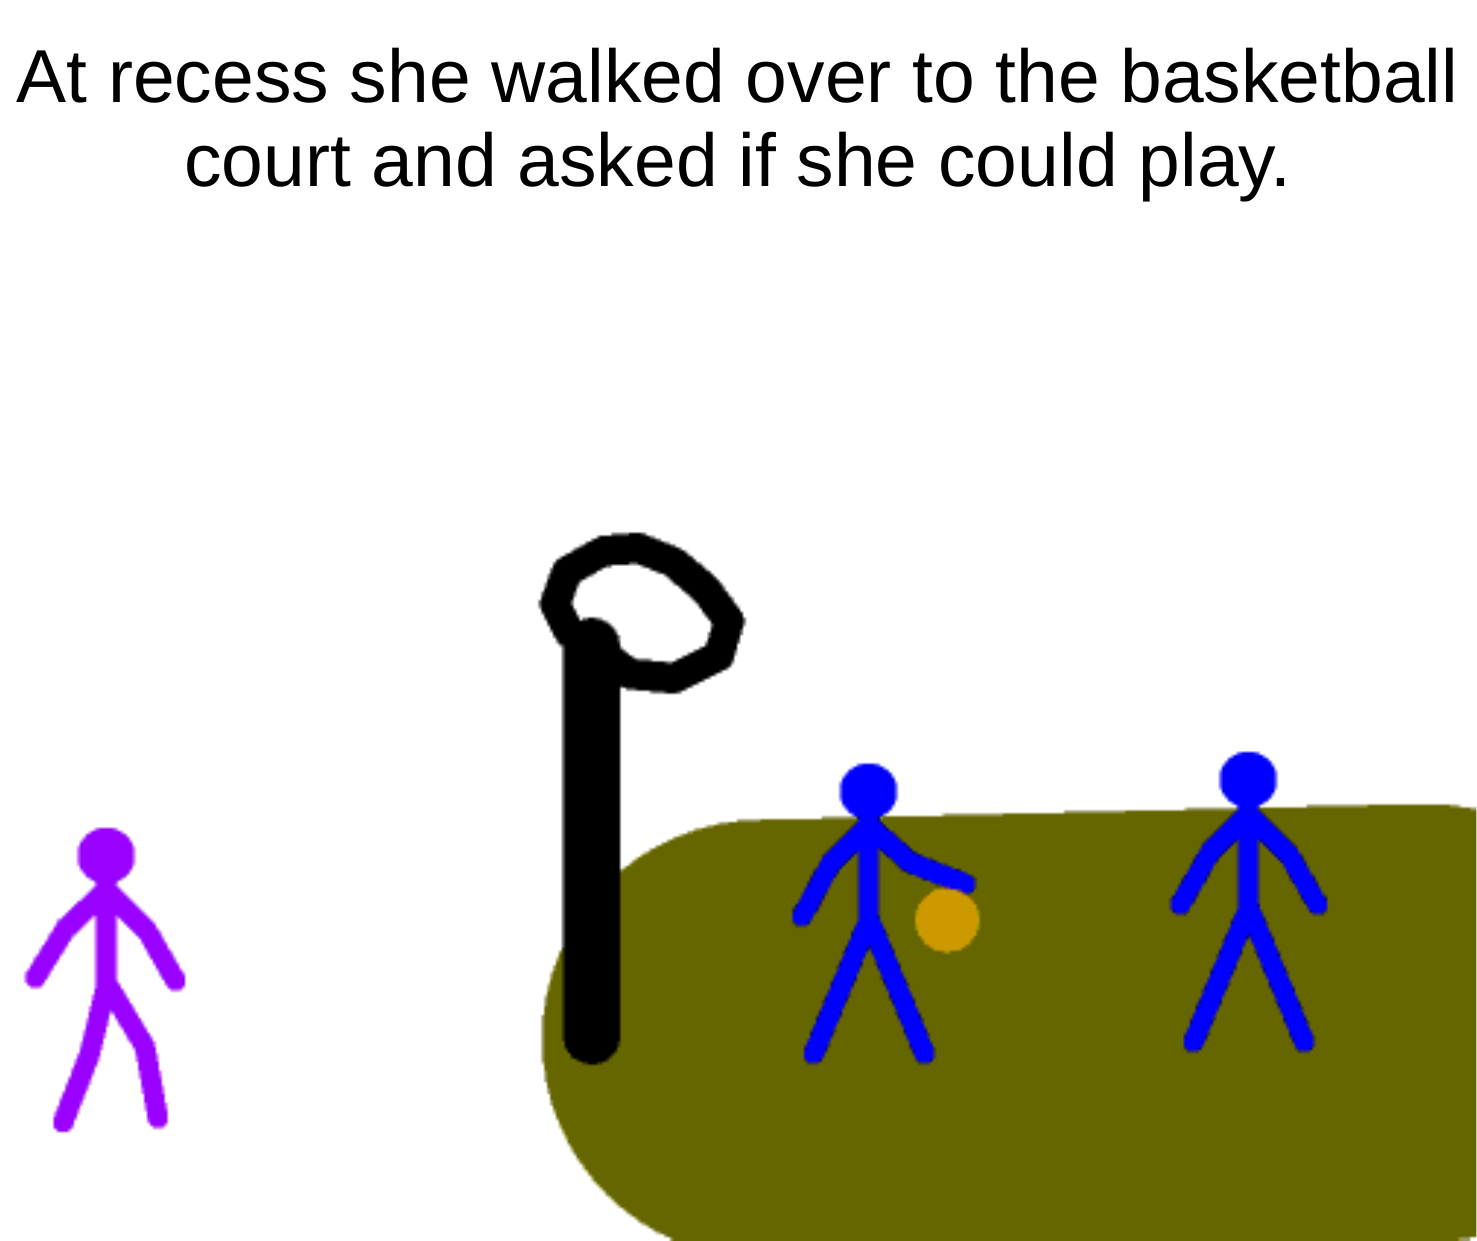

# At recess she walked over to the basketball court and asked if she could play.